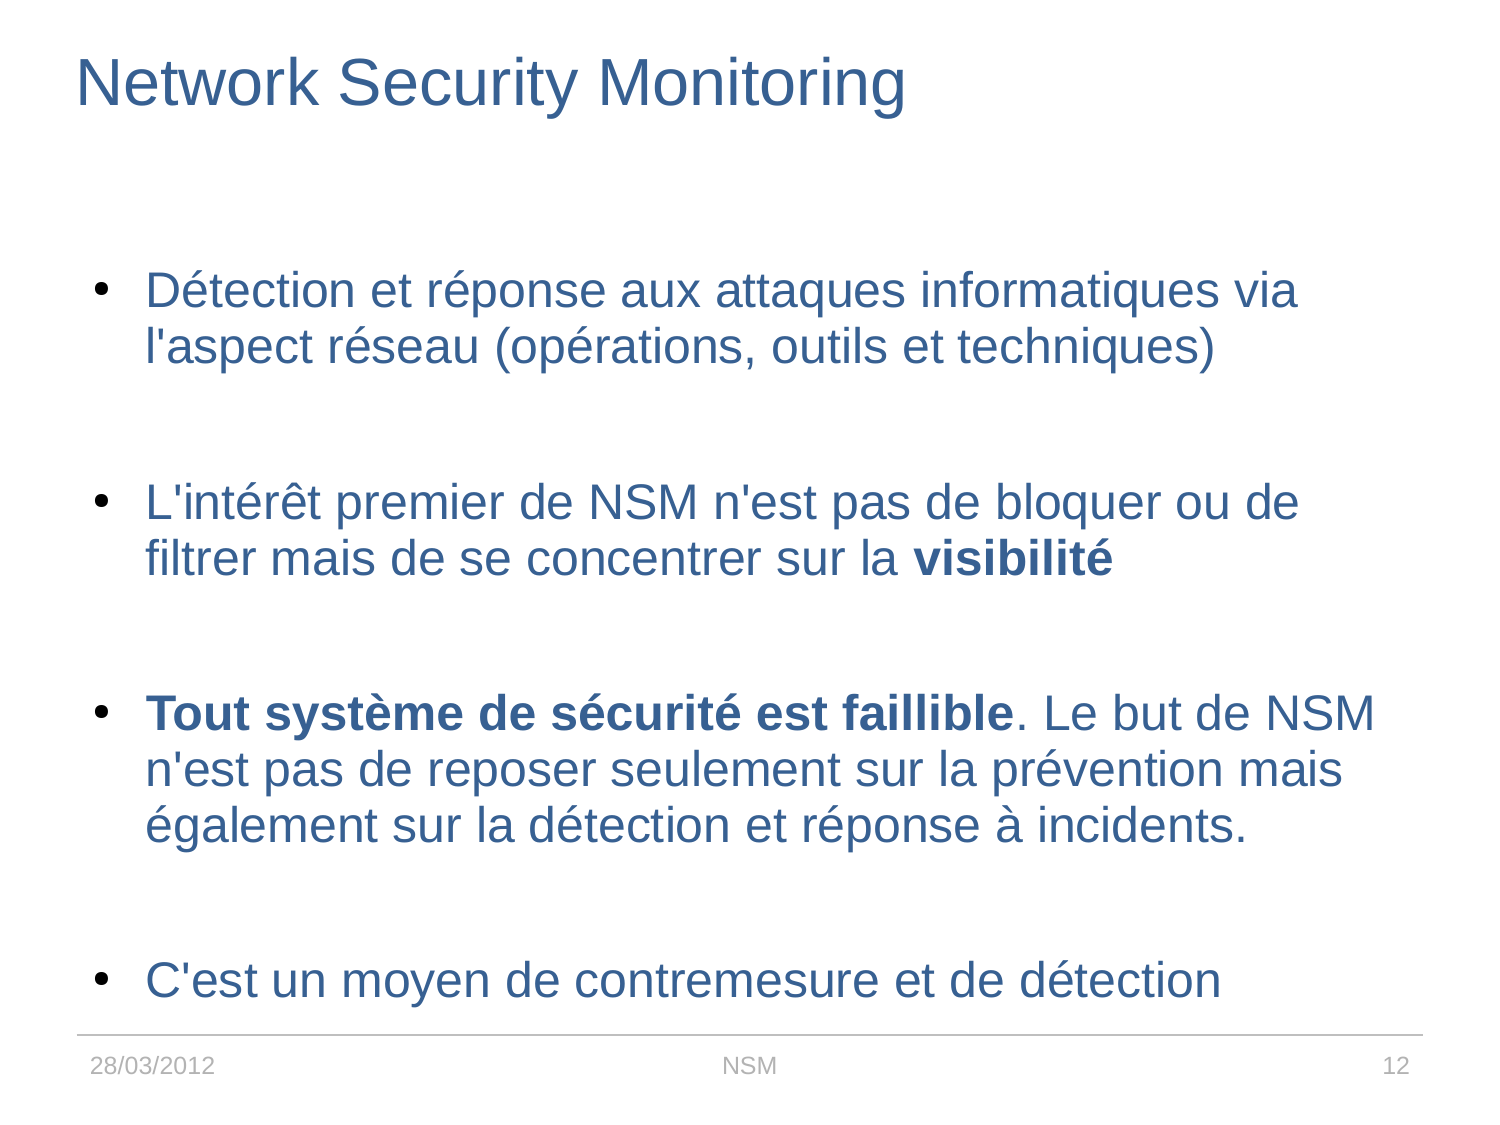

# Network Security Monitoring
Détection et réponse aux attaques informatiques via l'aspect réseau (opérations, outils et techniques)
L'intérêt premier de NSM n'est pas de bloquer ou de filtrer mais de se concentrer sur la visibilité
Tout système de sécurité est faillible. Le but de NSM n'est pas de reposer seulement sur la prévention mais également sur la détection et réponse à incidents.
C'est un moyen de contremesure et de détection
Date
Your footer here
12